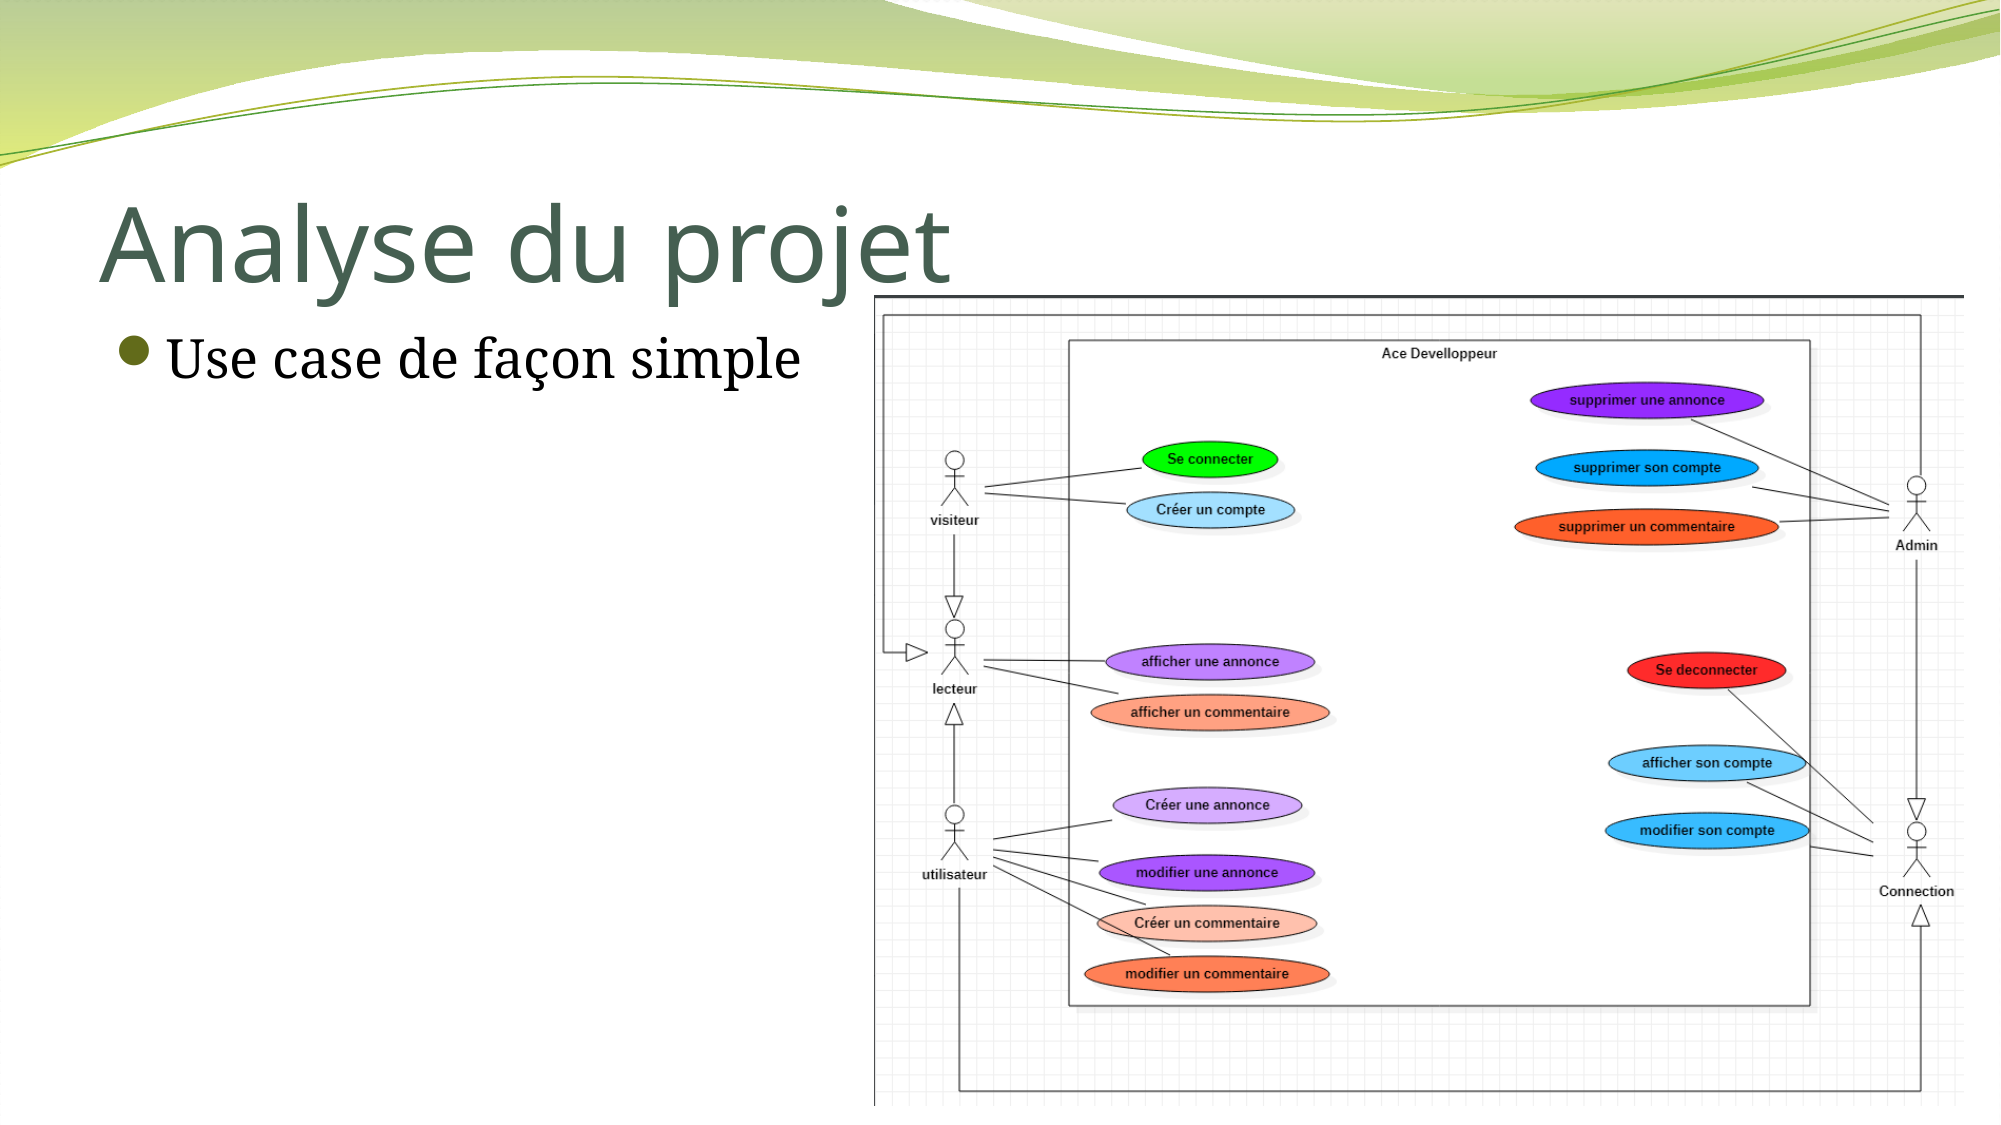

Analyse du projet
Use case de façon simple